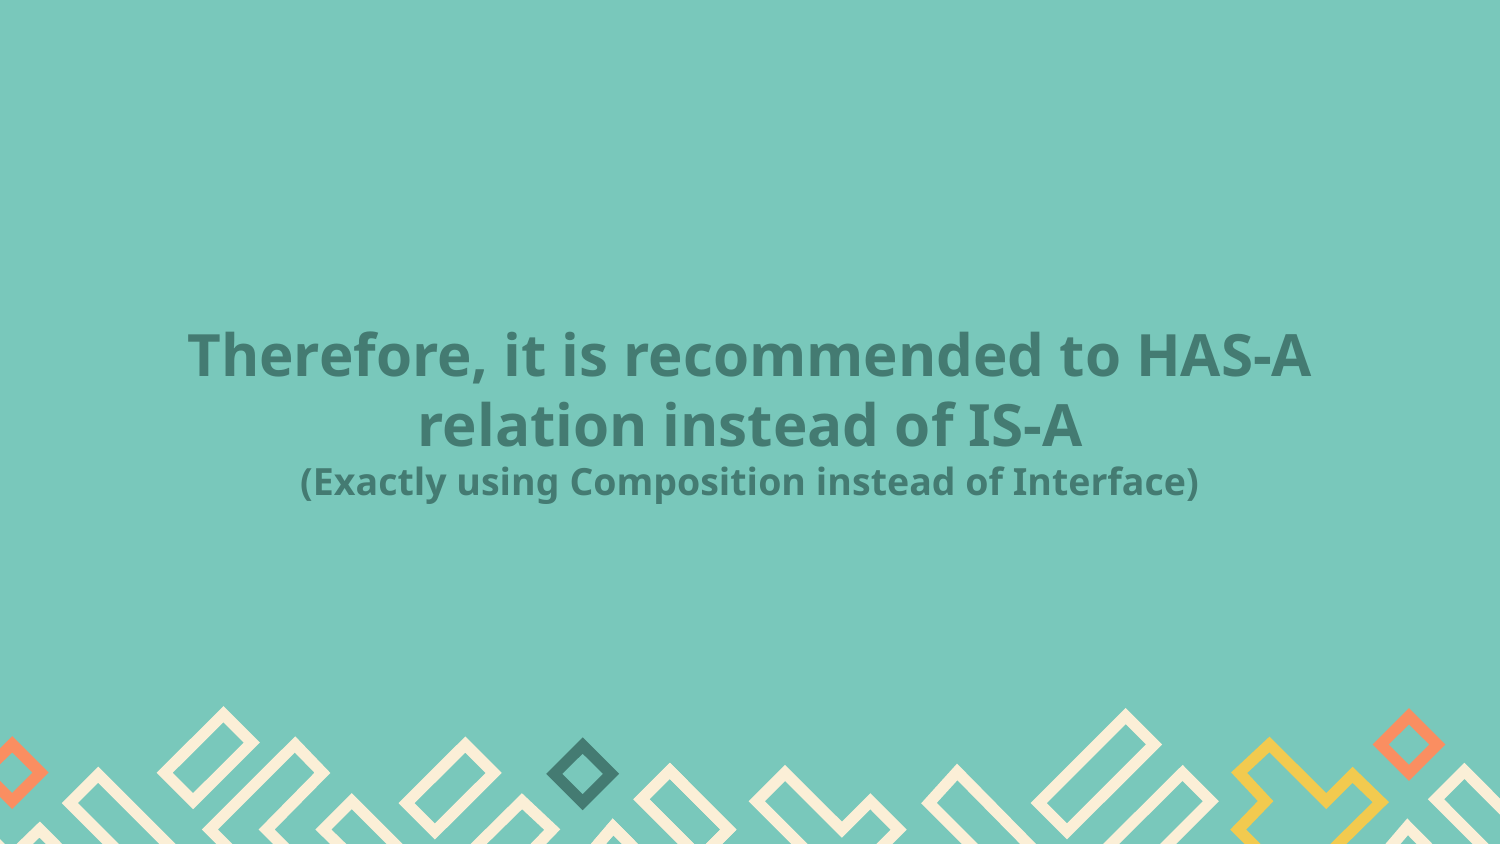

# Therefore, it is recommended to HAS-A relation instead of IS-A (Exactly using Composition instead of Interface)